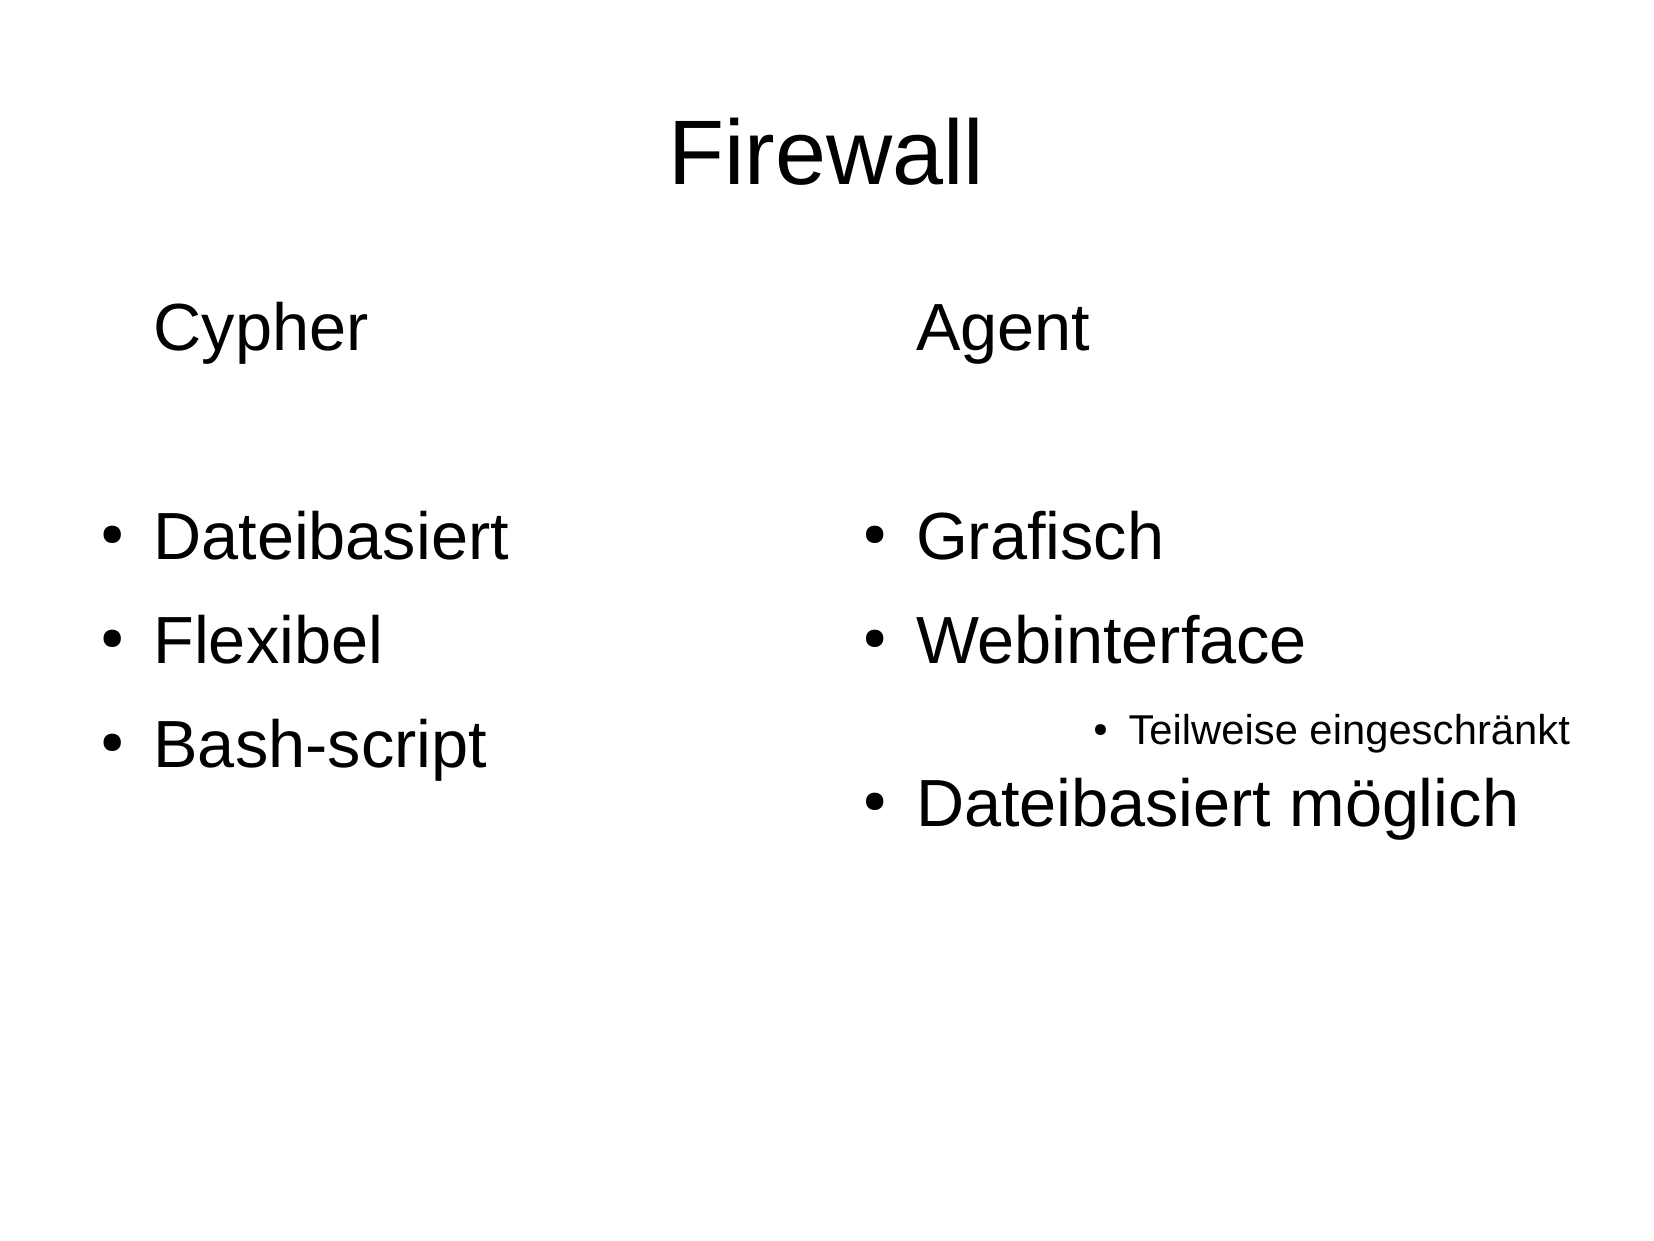

# Firewall
Cypher
Dateibasiert
Flexibel
Bash-script
Agent
Grafisch
Webinterface
Teilweise eingeschränkt
Dateibasiert möglich